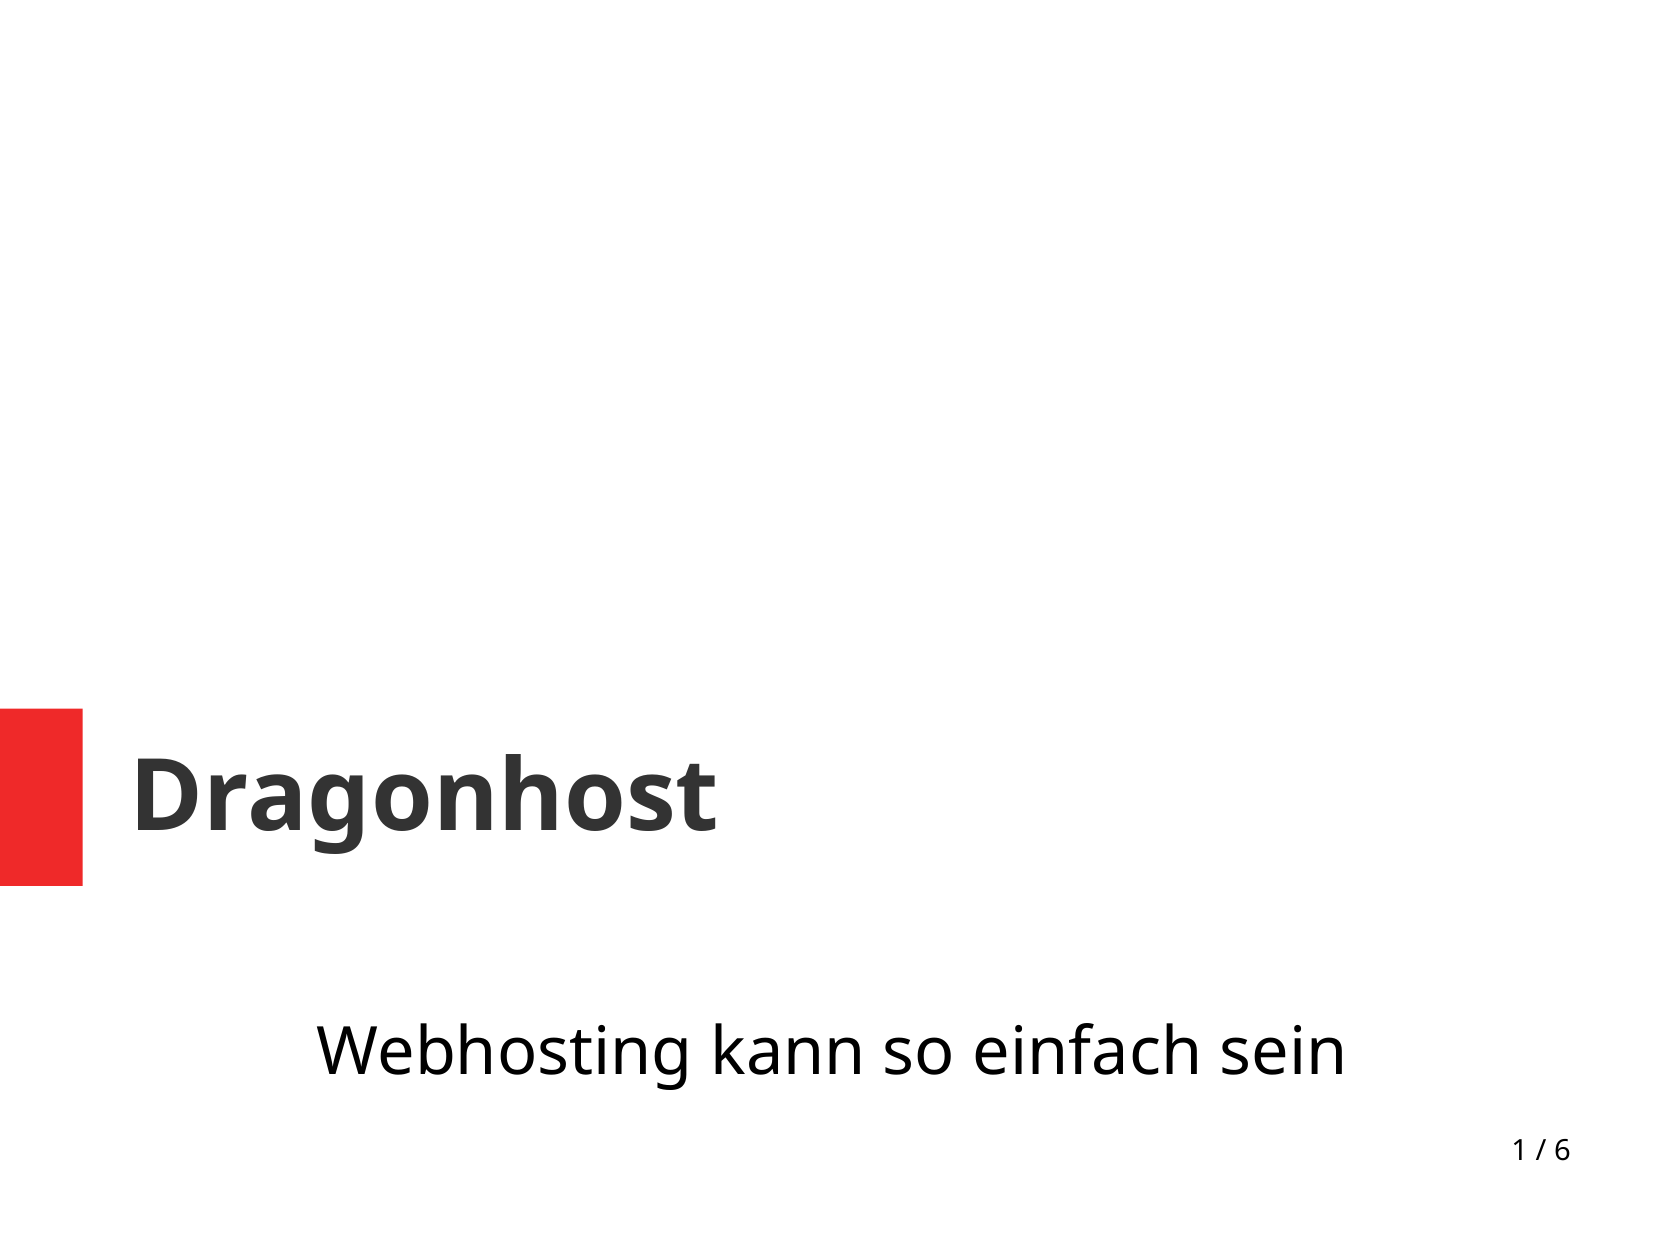

# Dragonhost
Webhosting kann so einfach sein
1